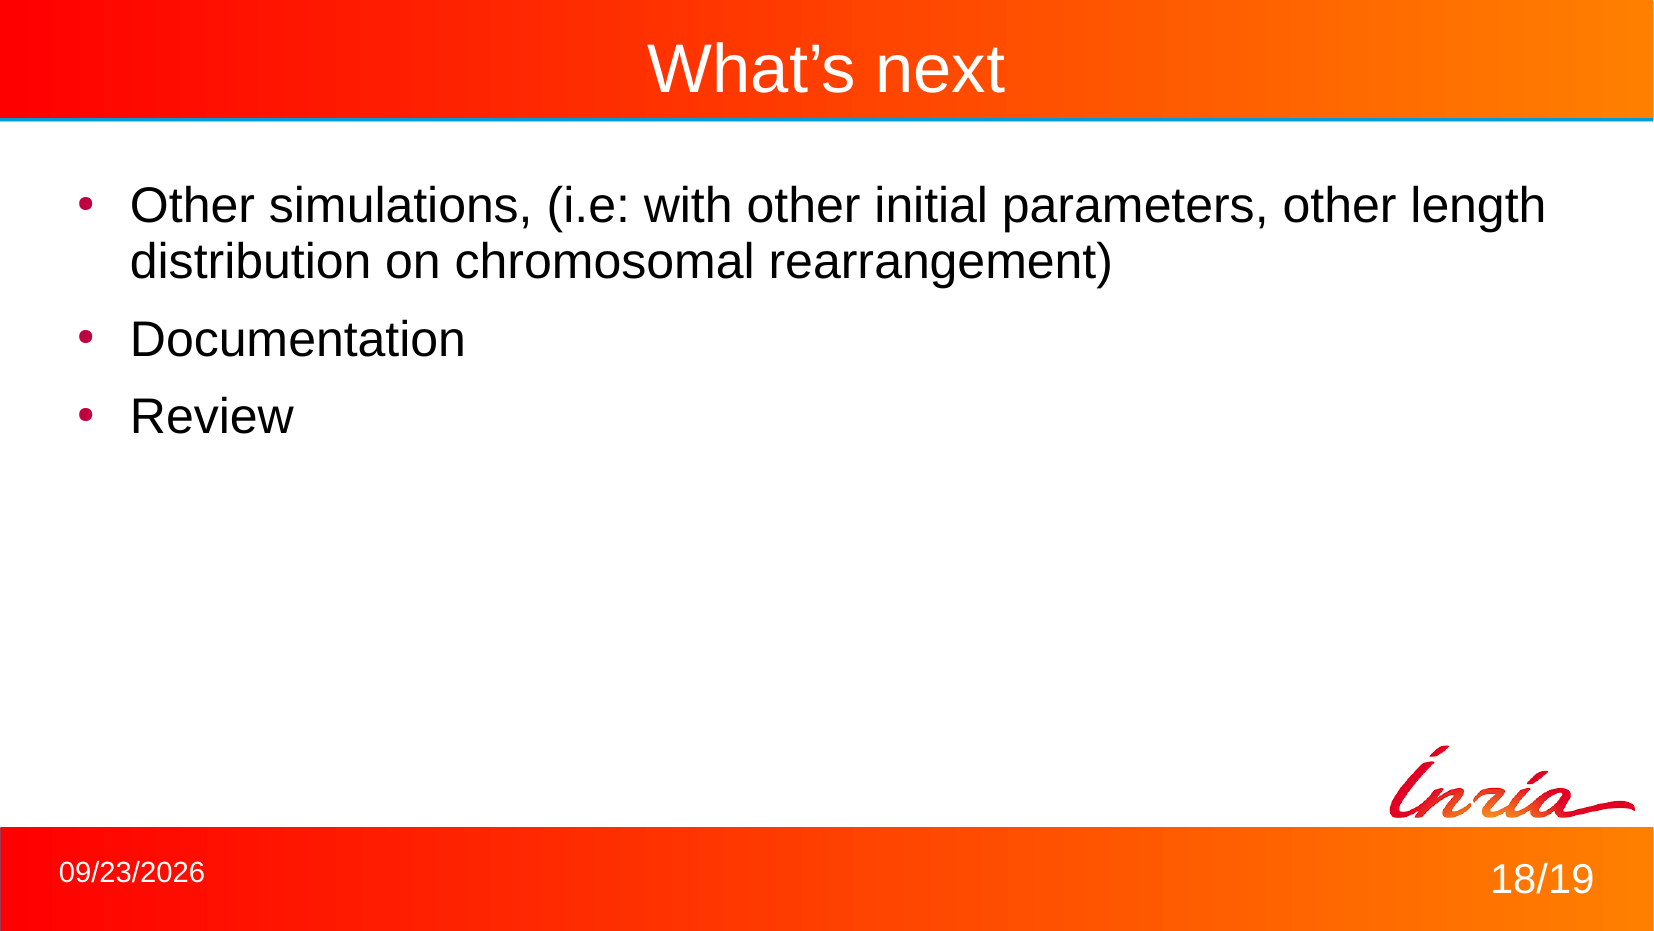

# What’s next
Other simulations, (i.e: with other initial parameters, other length distribution on chromosomal rearrangement)
Documentation
Review
18